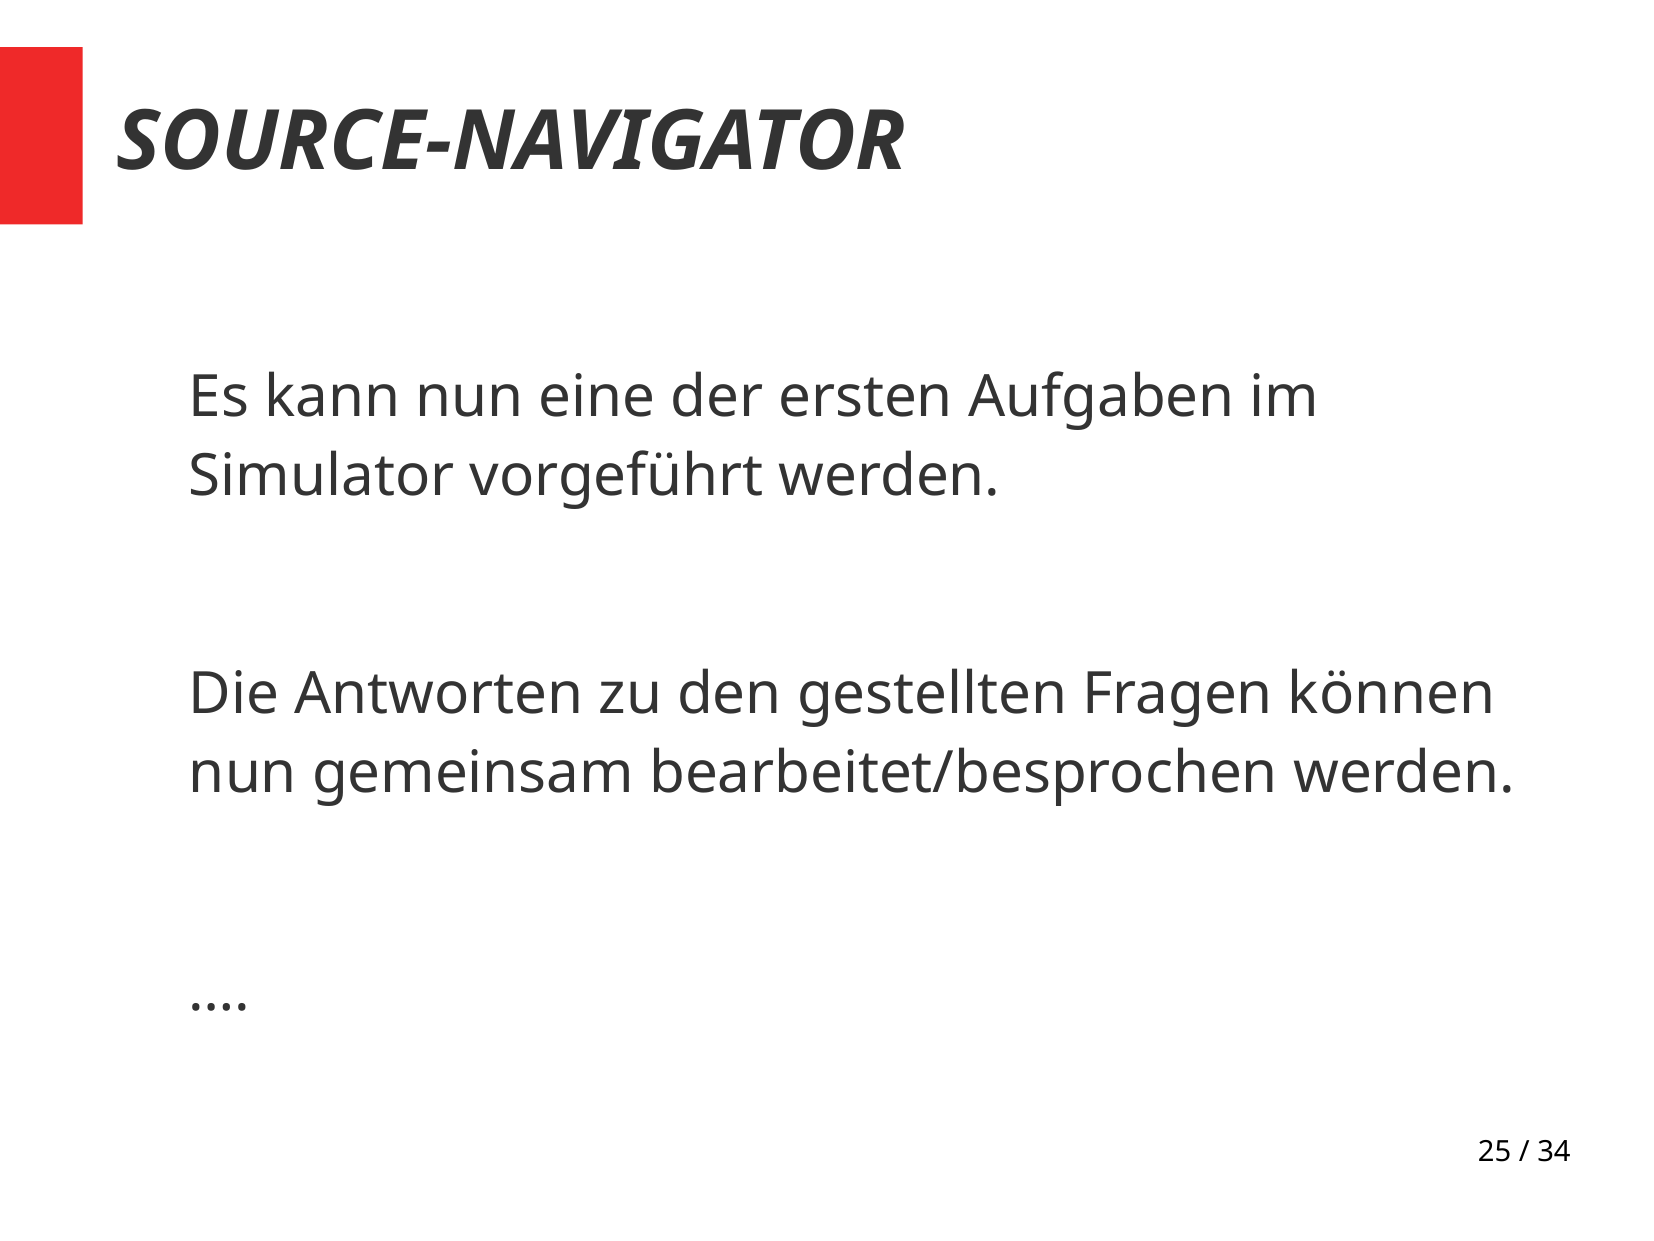

SOURCE-NAVIGATOR
# Es kann nun eine der ersten Aufgaben im Simulator vorgeführt werden.
Die Antworten zu den gestellten Fragen können nun gemeinsam bearbeitet/besprochen werden.
….
25